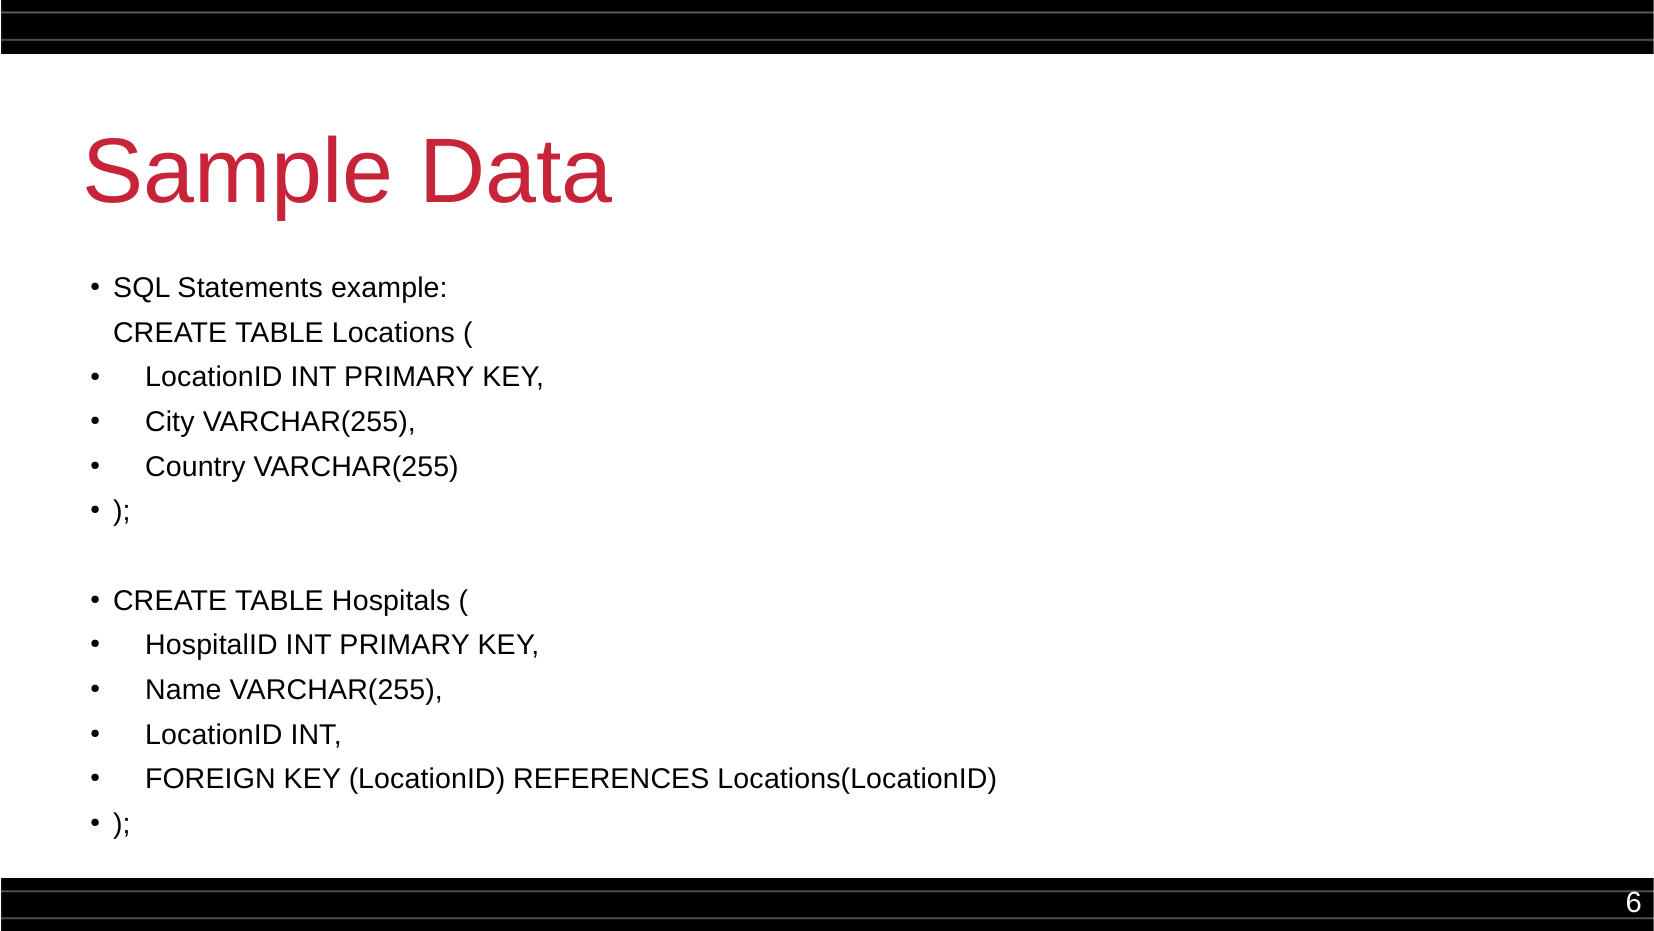

# Sample Data
SQL Statements example:
CREATE TABLE Locations (
 LocationID INT PRIMARY KEY,
 City VARCHAR(255),
 Country VARCHAR(255)
);
CREATE TABLE Hospitals (
 HospitalID INT PRIMARY KEY,
 Name VARCHAR(255),
 LocationID INT,
 FOREIGN KEY (LocationID) REFERENCES Locations(LocationID)
);